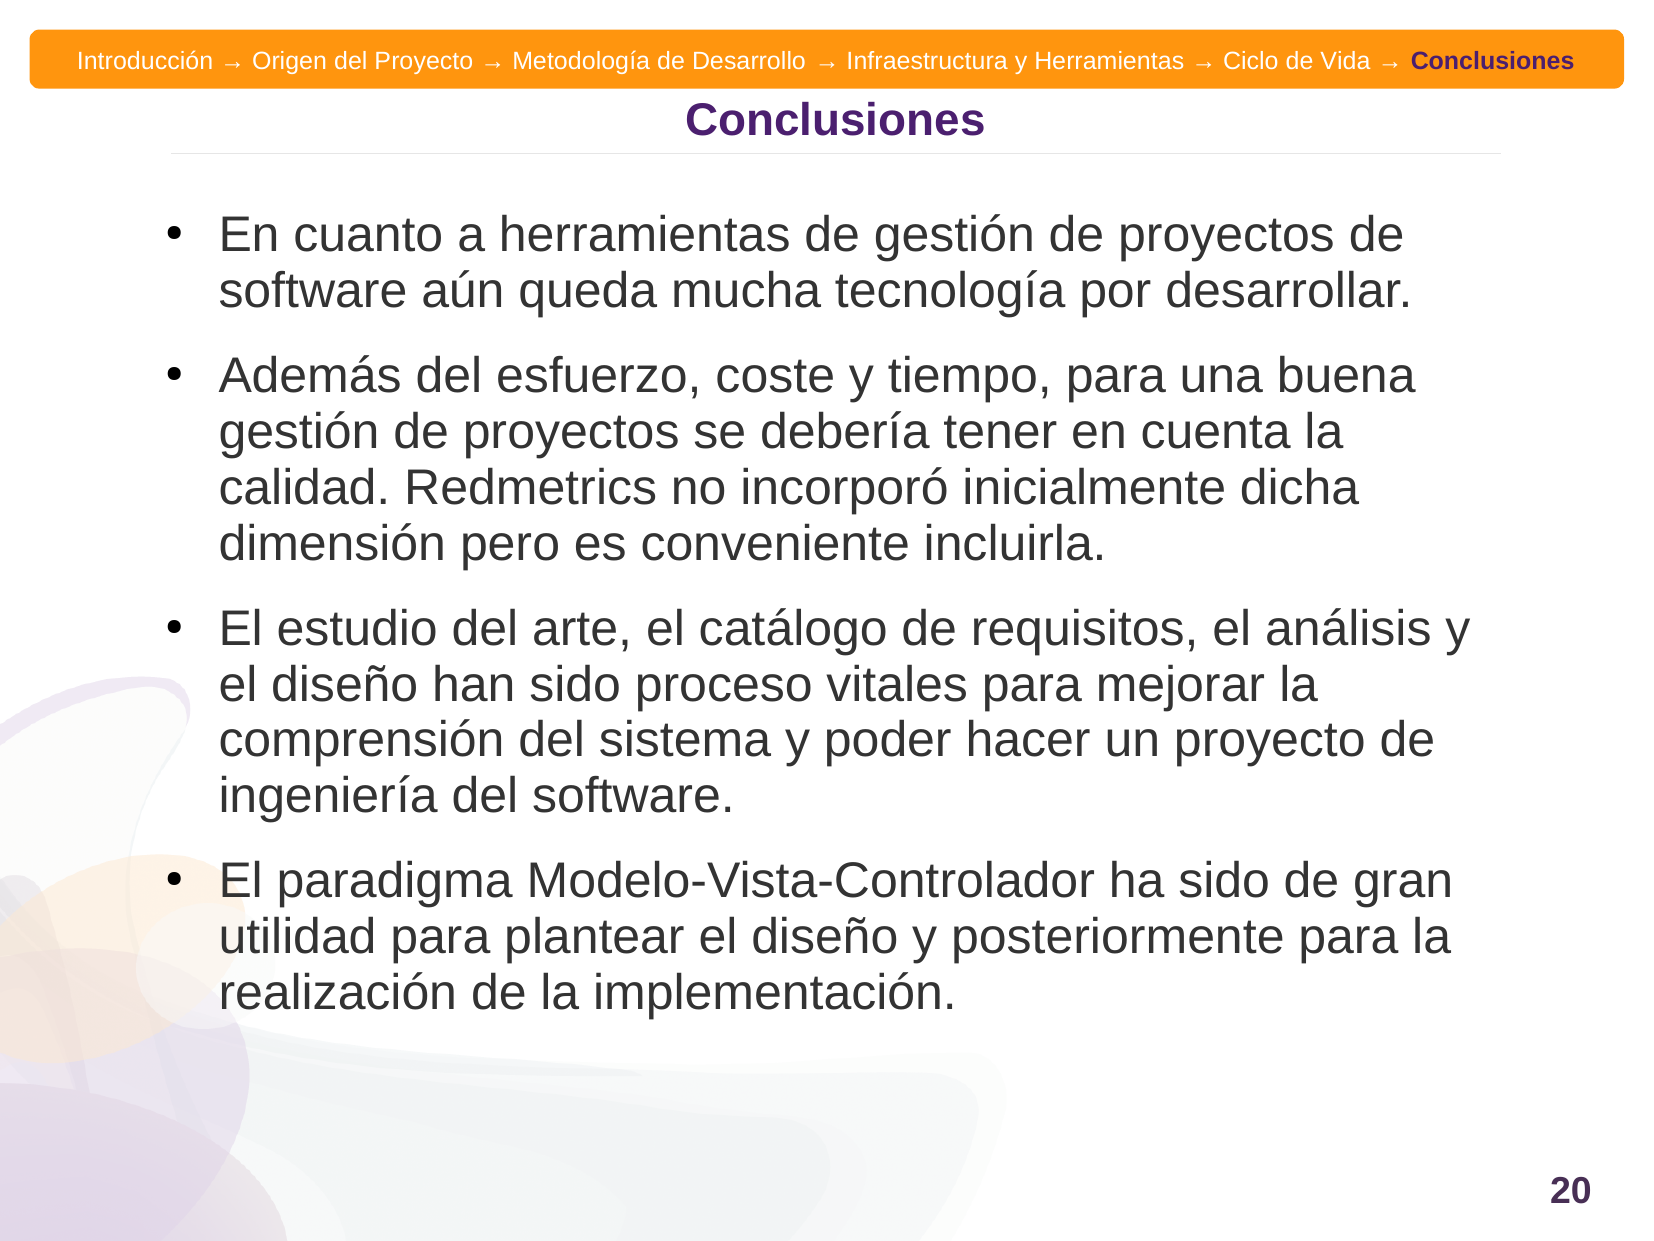

Introducción → Origen del Proyecto → Metodología de Desarrollo → Infraestructura y Herramientas → Ciclo de Vida → Conclusiones
Conclusiones
#
En cuanto a herramientas de gestión de proyectos de software aún queda mucha tecnología por desarrollar.
Además del esfuerzo, coste y tiempo, para una buena gestión de proyectos se debería tener en cuenta la calidad. Redmetrics no incorporó inicialmente dicha dimensión pero es conveniente incluirla.
El estudio del arte, el catálogo de requisitos, el análisis y el diseño han sido proceso vitales para mejorar la comprensión del sistema y poder hacer un proyecto de ingeniería del software.
El paradigma Modelo-Vista-Controlador ha sido de gran utilidad para plantear el diseño y posteriormente para la realización de la implementación.